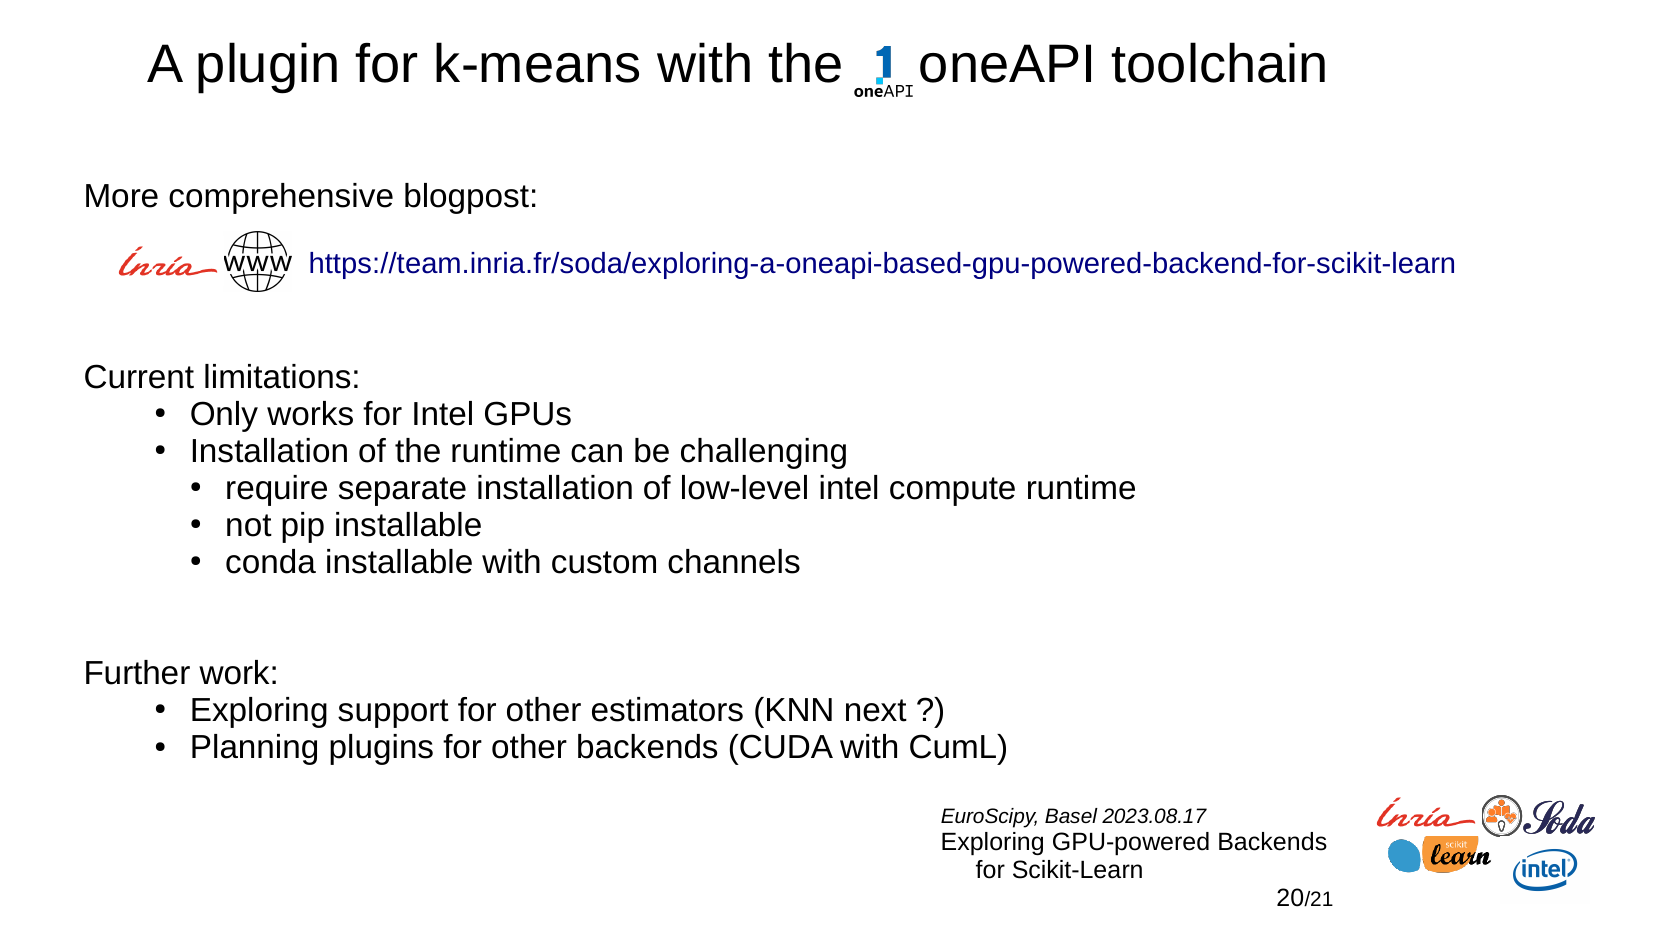

A plugin for k-means with the oneAPI toolchain
More comprehensive blogpost:
			https://team.inria.fr/soda/exploring-a-oneapi-based-gpu-powered-backend-for-scikit-learn
Current limitations:
Only works for Intel GPUs
Installation of the runtime can be challenging
require separate installation of low-level intel compute runtime
not pip installable
conda installable with custom channels
Further work:
Exploring support for other estimators (KNN next ?)
Planning plugins for other backends (CUDA with CumL)
 EuroScipy, Basel 2023.08.17
 Exploring GPU-powered Backends
 for Scikit-Learn
 20/21